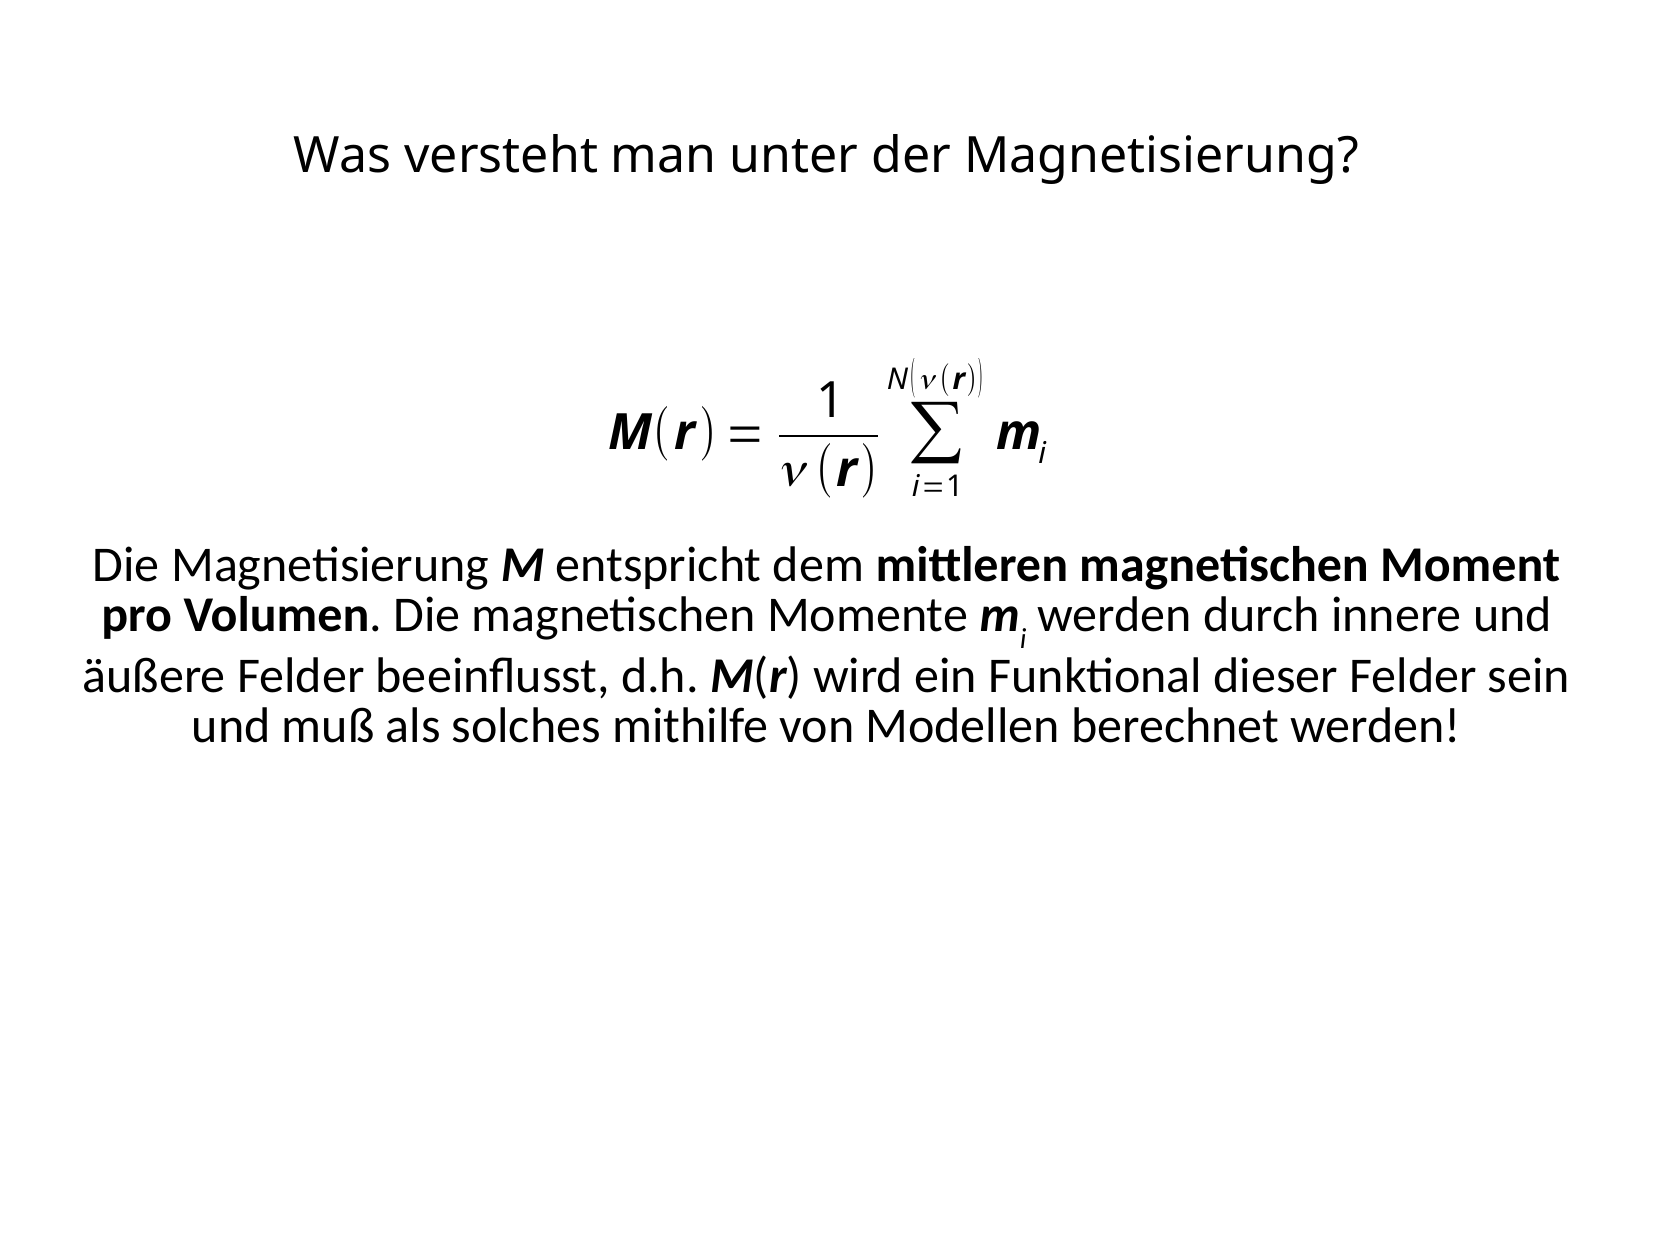

# Was versteht man unter der Magnetisierung?
Die Magnetisierung M entspricht dem mittleren magnetischen Moment pro Volumen. Die magnetischen Momente mi werden durch innere und äußere Felder beeinflusst, d.h. M(r) wird ein Funktional dieser Felder sein und muß als solches mithilfe von Modellen berechnet werden!